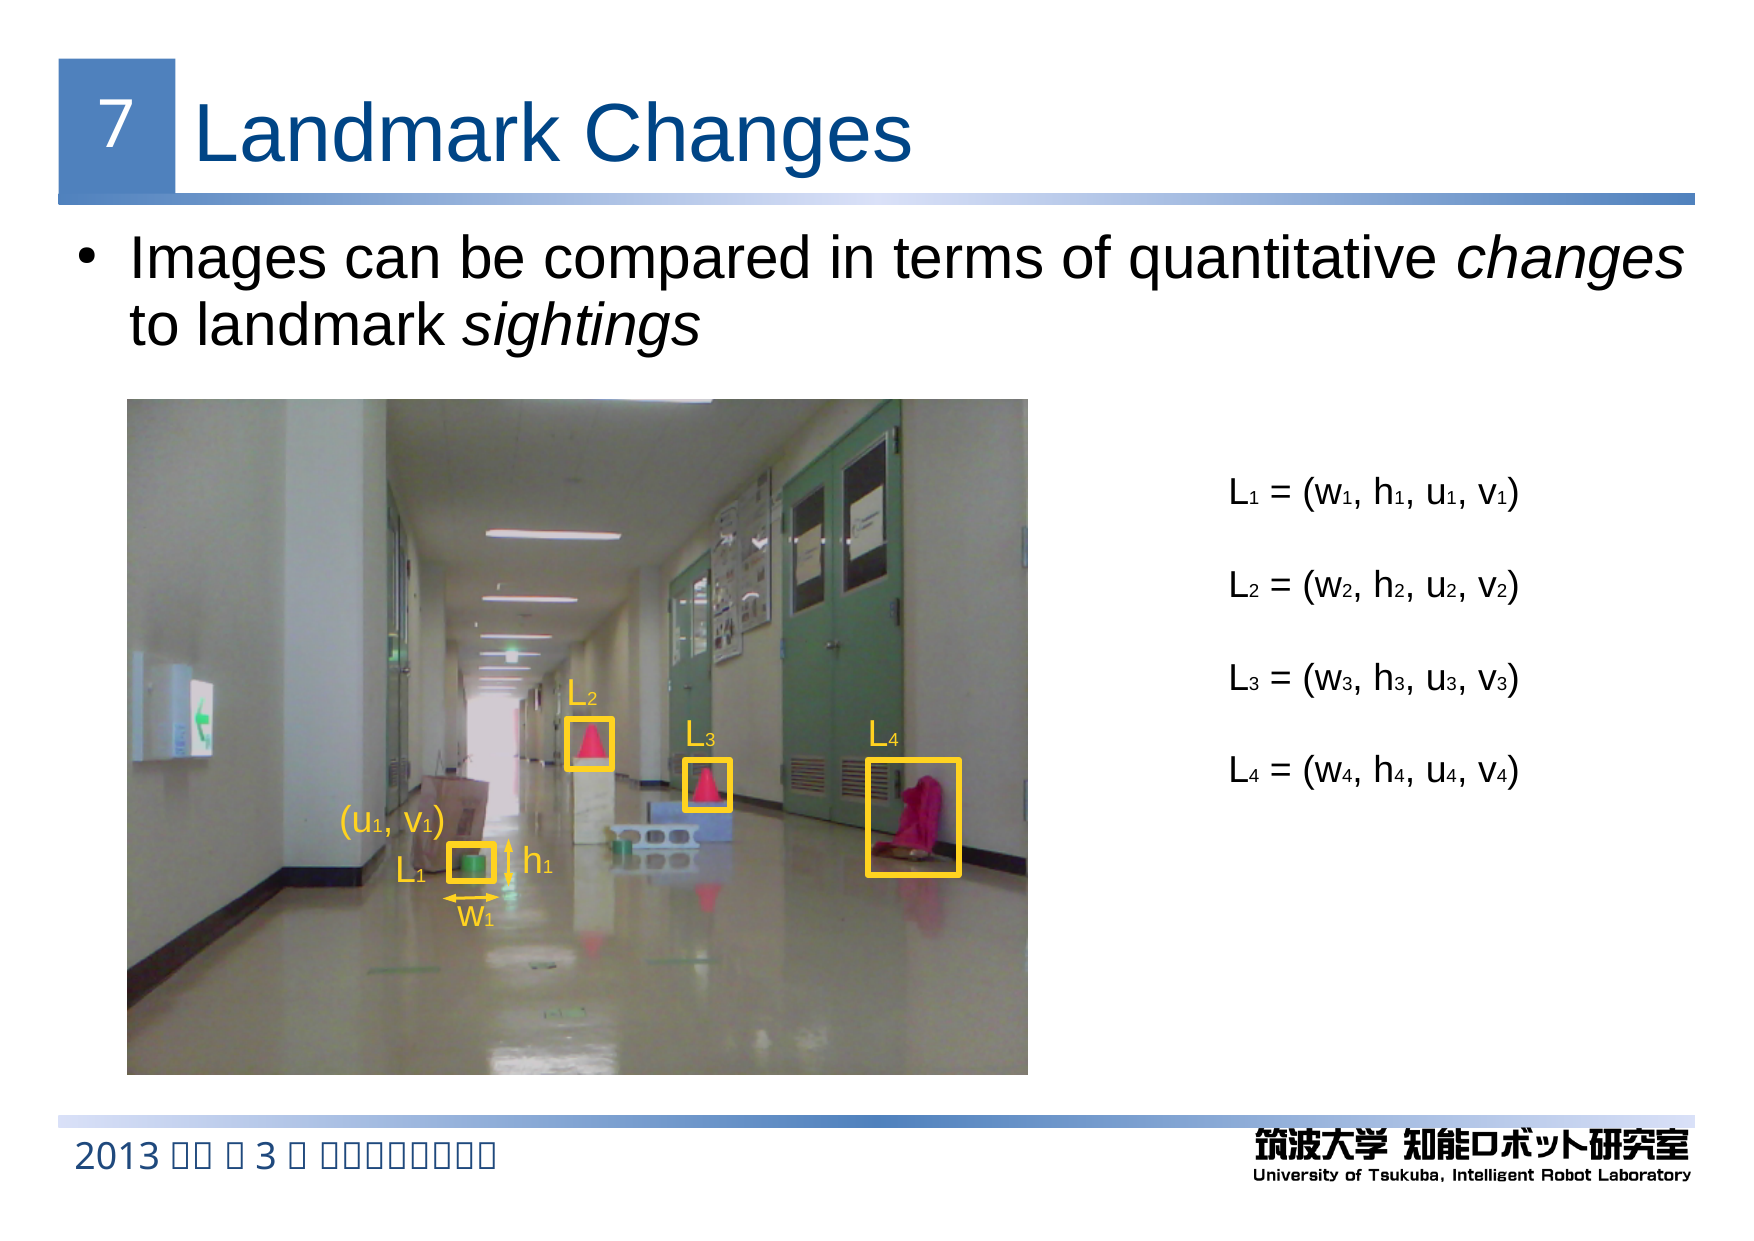

# Landmark Changes
Images can be compared in terms of quantitative changes to landmark sightings
L1 = (w1, h1, u1, v1)
L2 = (w2, h2, u2, v2)
L3 = (w3, h3, u3, v3)
L2
L3
L4
L4 = (w4, h4, u4, v4)
(u1, v1)
h1
L1
w1